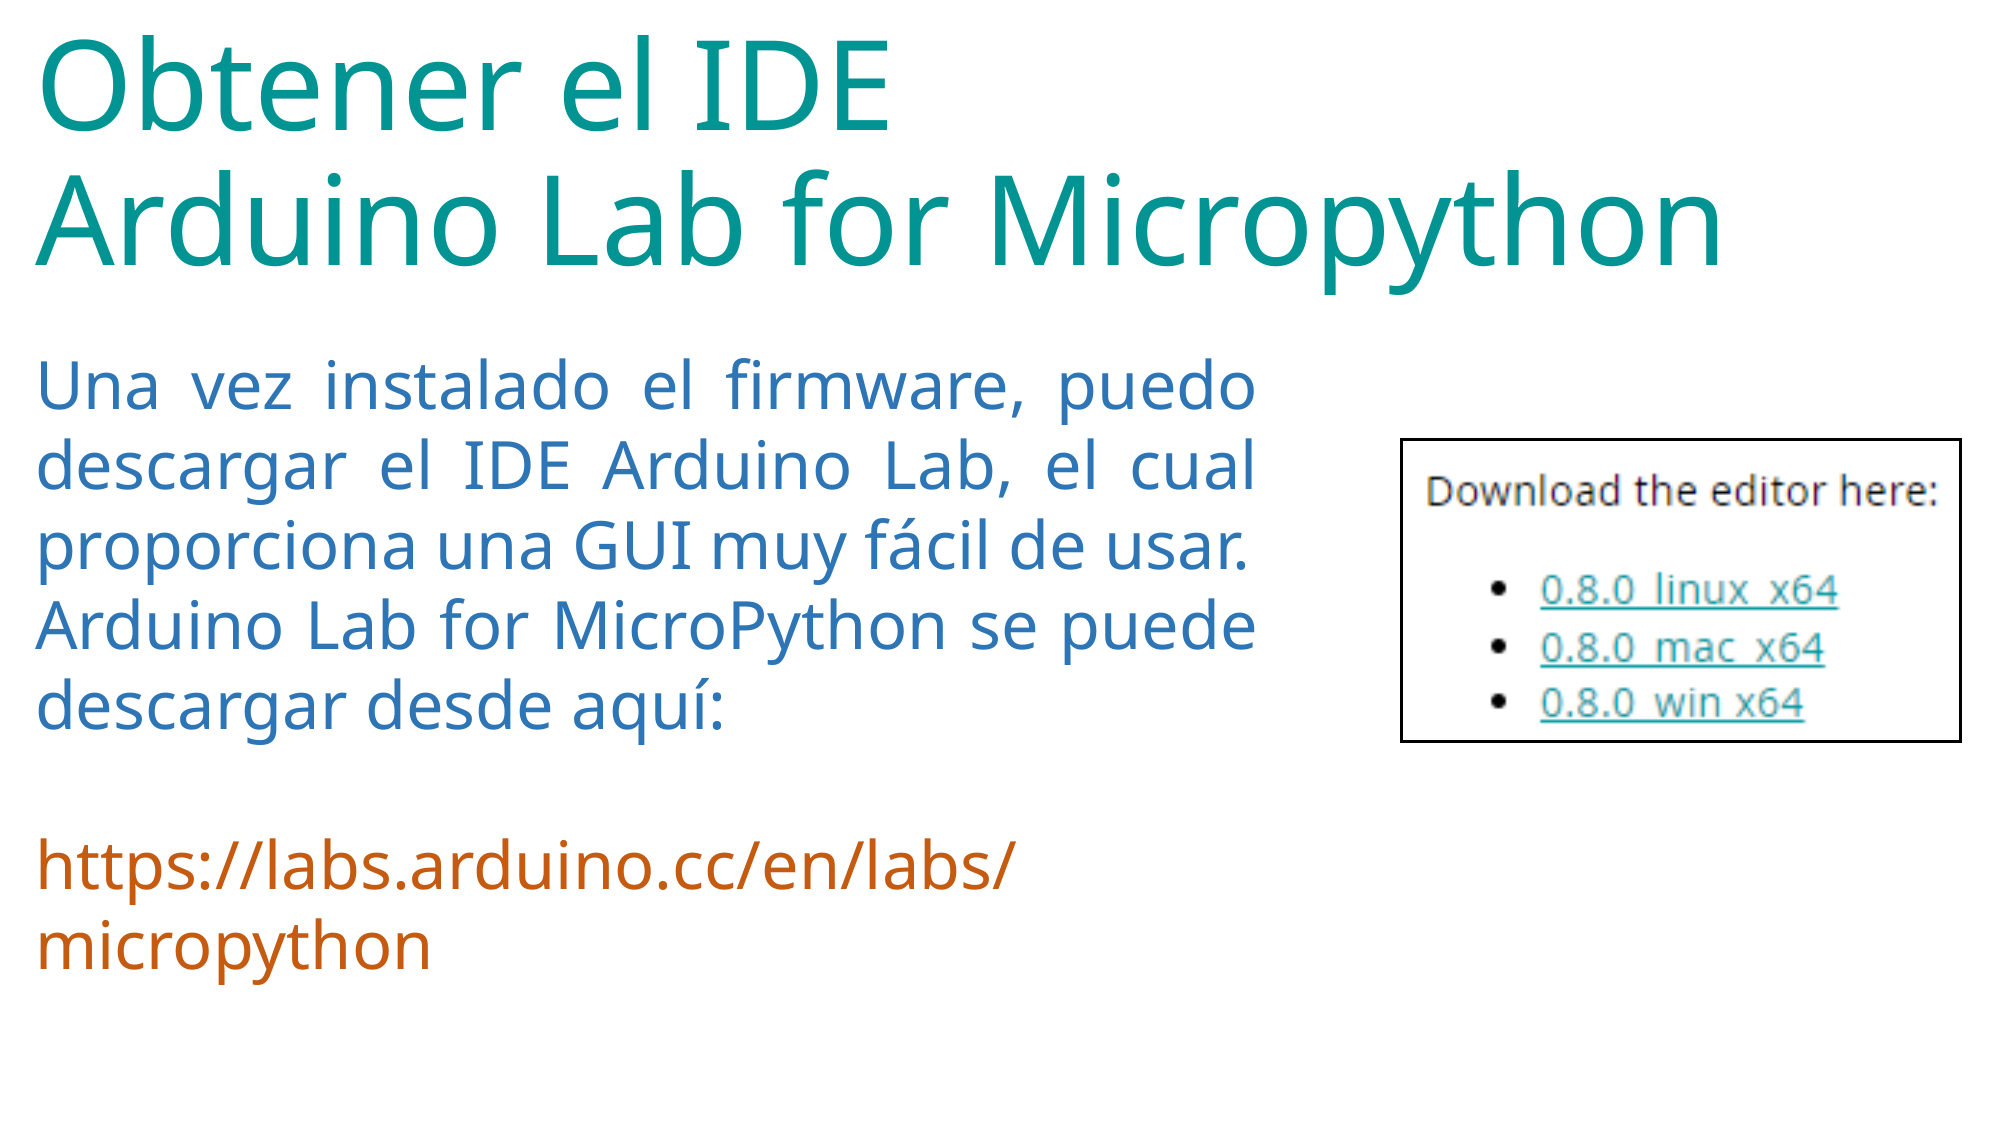

# Obtener el IDE Arduino Lab for Micropython
Una vez instalado el firmware, puedo descargar el IDE Arduino Lab, el cual proporciona una GUI muy fácil de usar.
Arduino Lab for MicroPython se puede descargar desde aquí:
https://labs.arduino.cc/en/labs/micropython